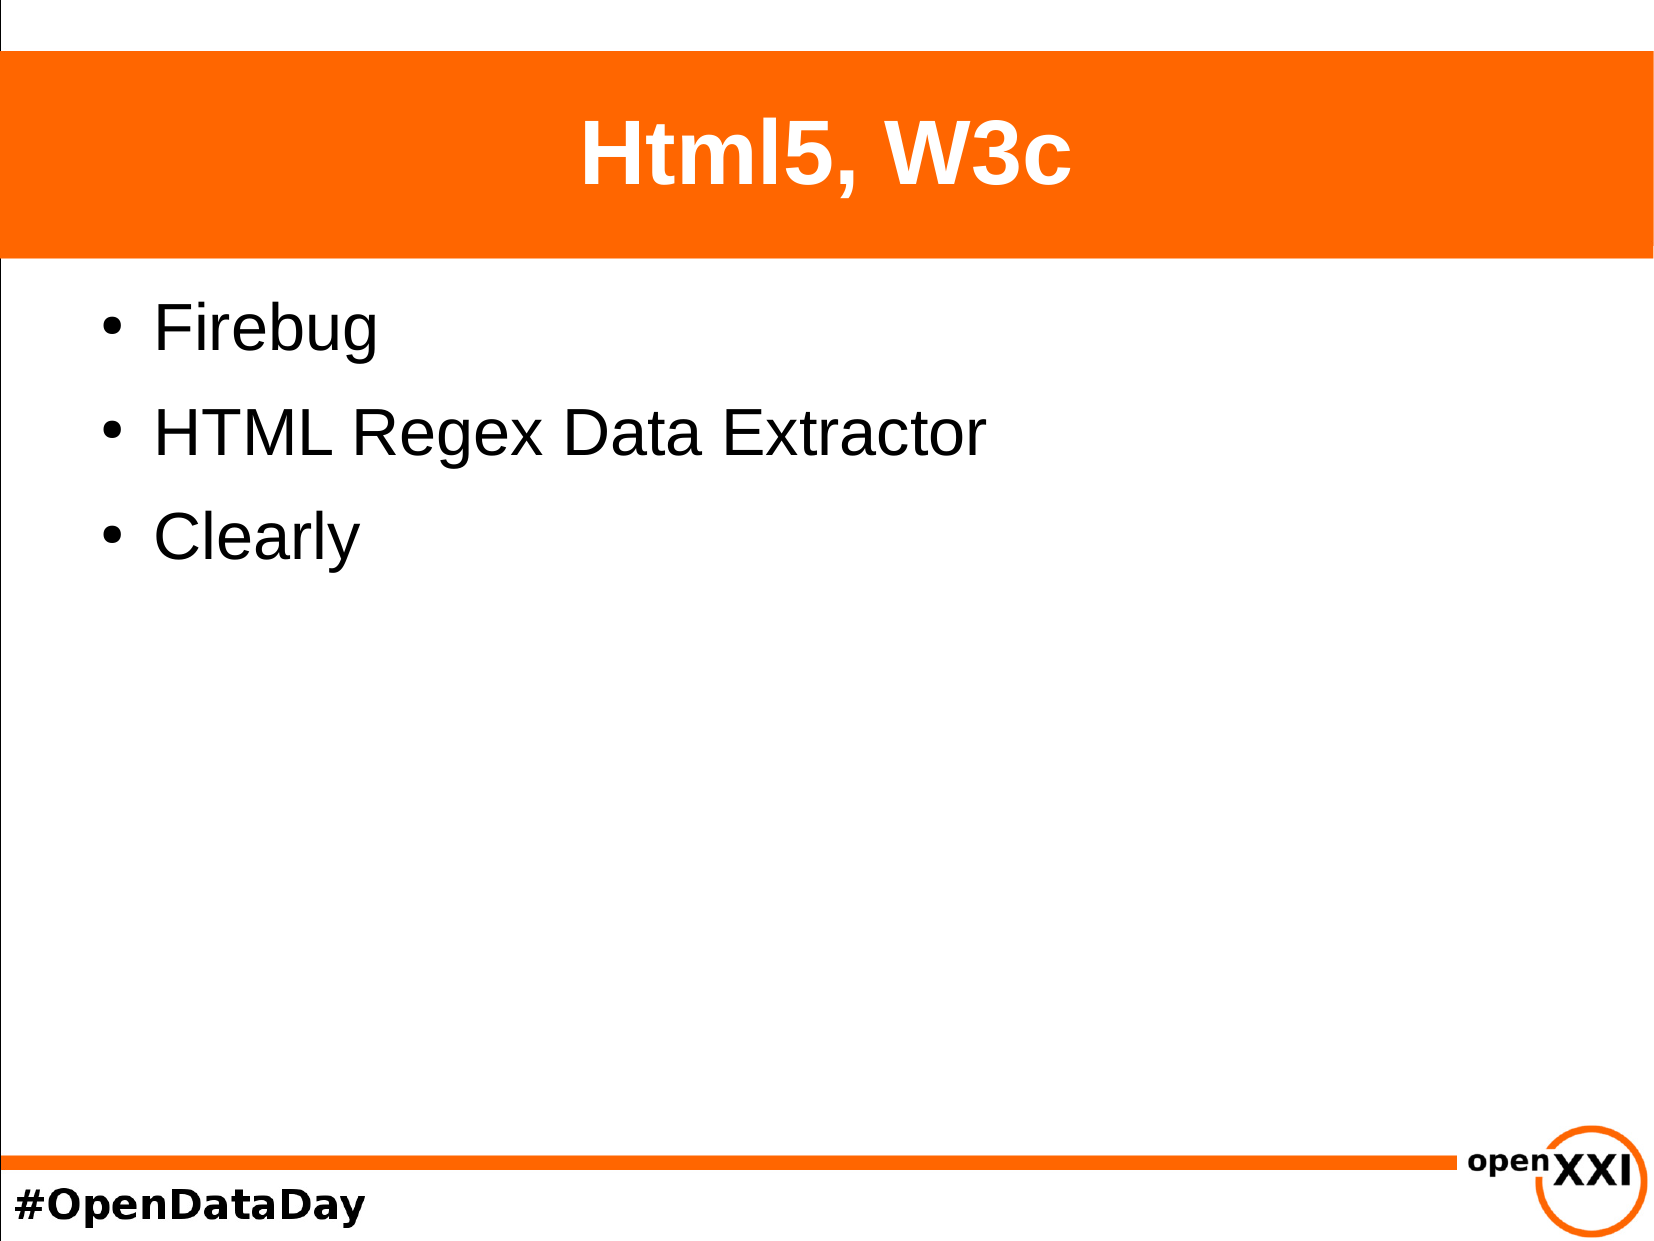

# Html5, W3c
Firebug
HTML Regex Data Extractor
Clearly